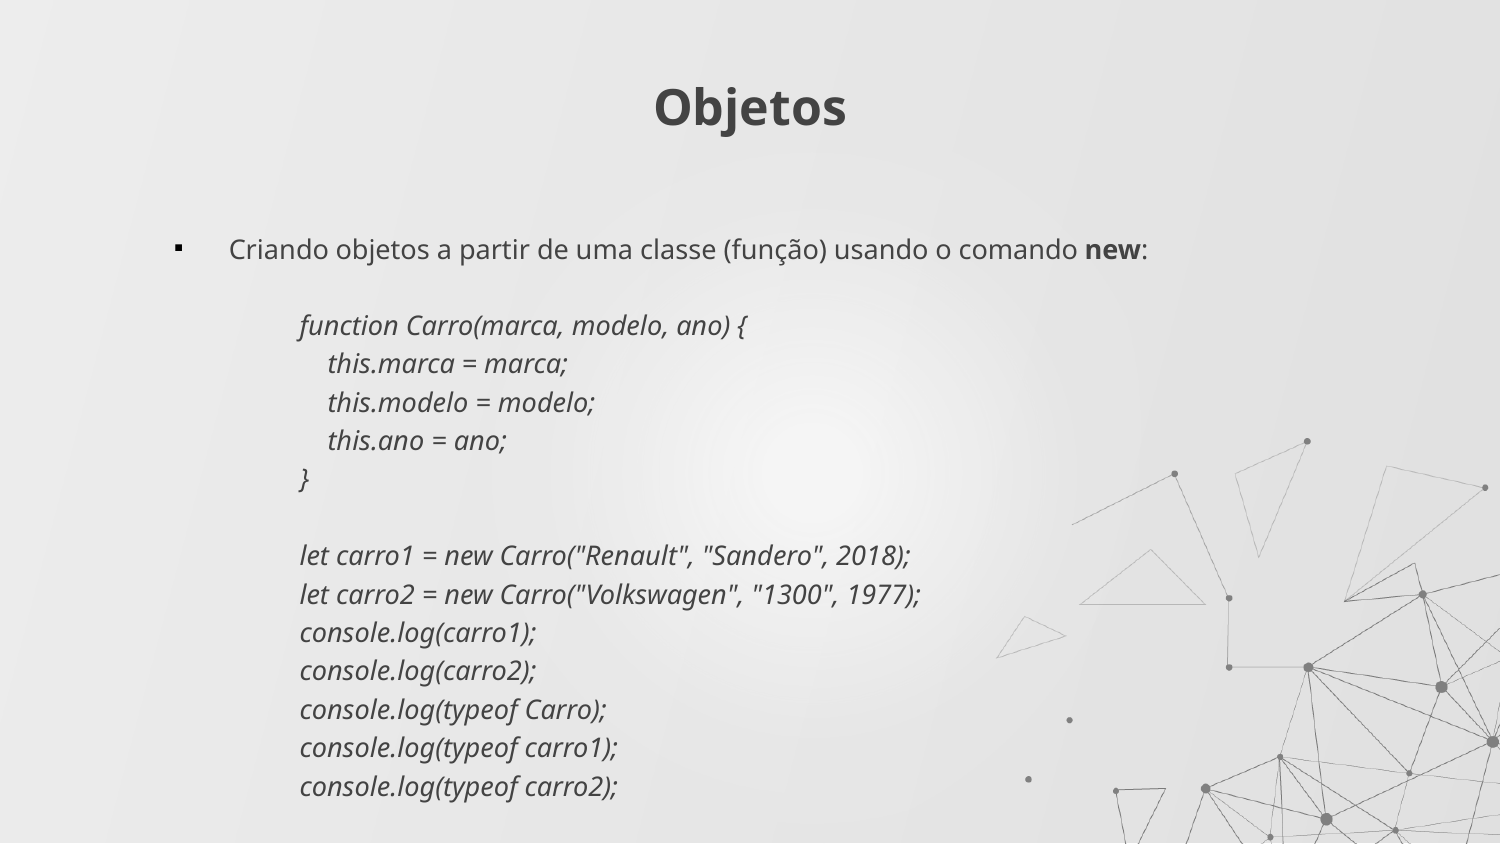

Objetos
# Criando objetos a partir de uma classe (função) usando o comando new:
function Carro(marca, modelo, ano) {
 this.marca = marca;
 this.modelo = modelo;
 this.ano = ano;
}
let carro1 = new Carro("Renault", "Sandero", 2018);
let carro2 = new Carro("Volkswagen", "1300", 1977);
console.log(carro1);
console.log(carro2);
console.log(typeof Carro);
console.log(typeof carro1);
console.log(typeof carro2);